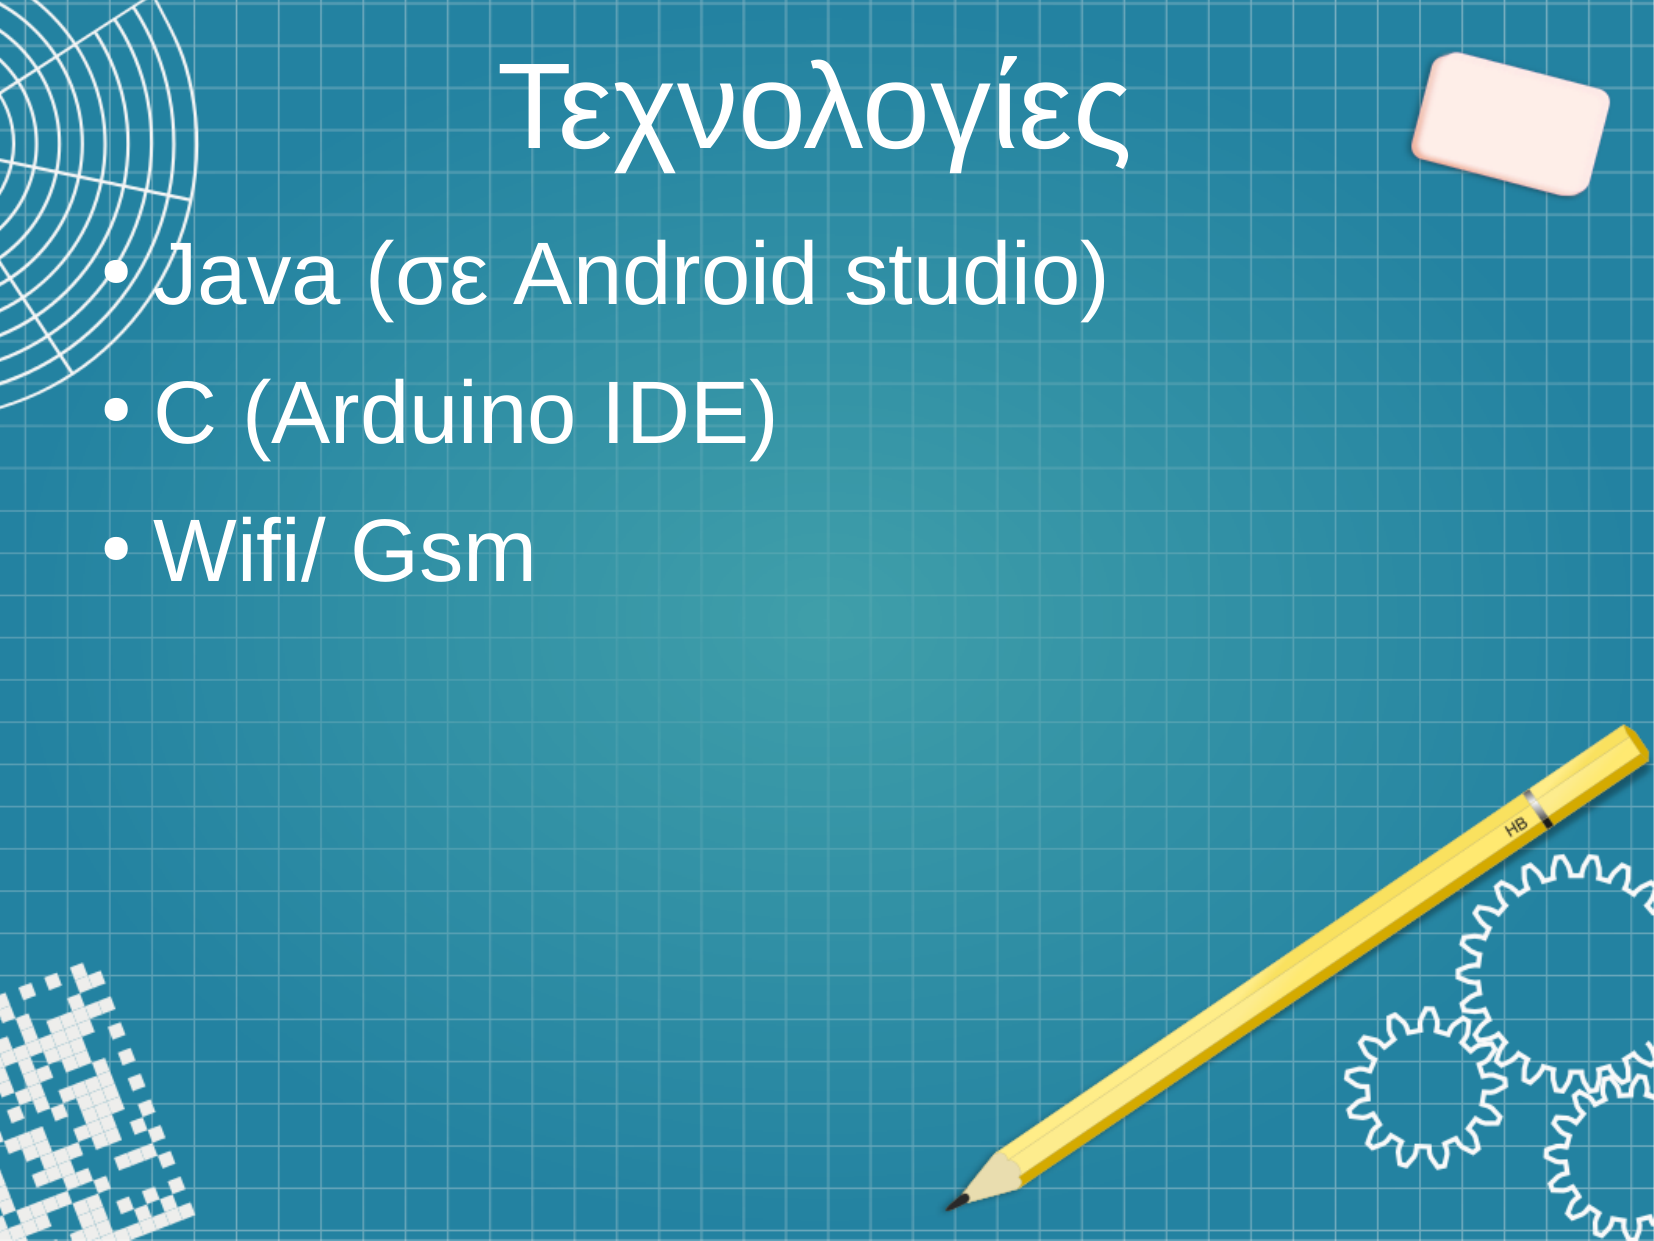

# Τεχνολογίες
Java (σε Android studio)
C (Arduino IDE)
Wifi/ Gsm